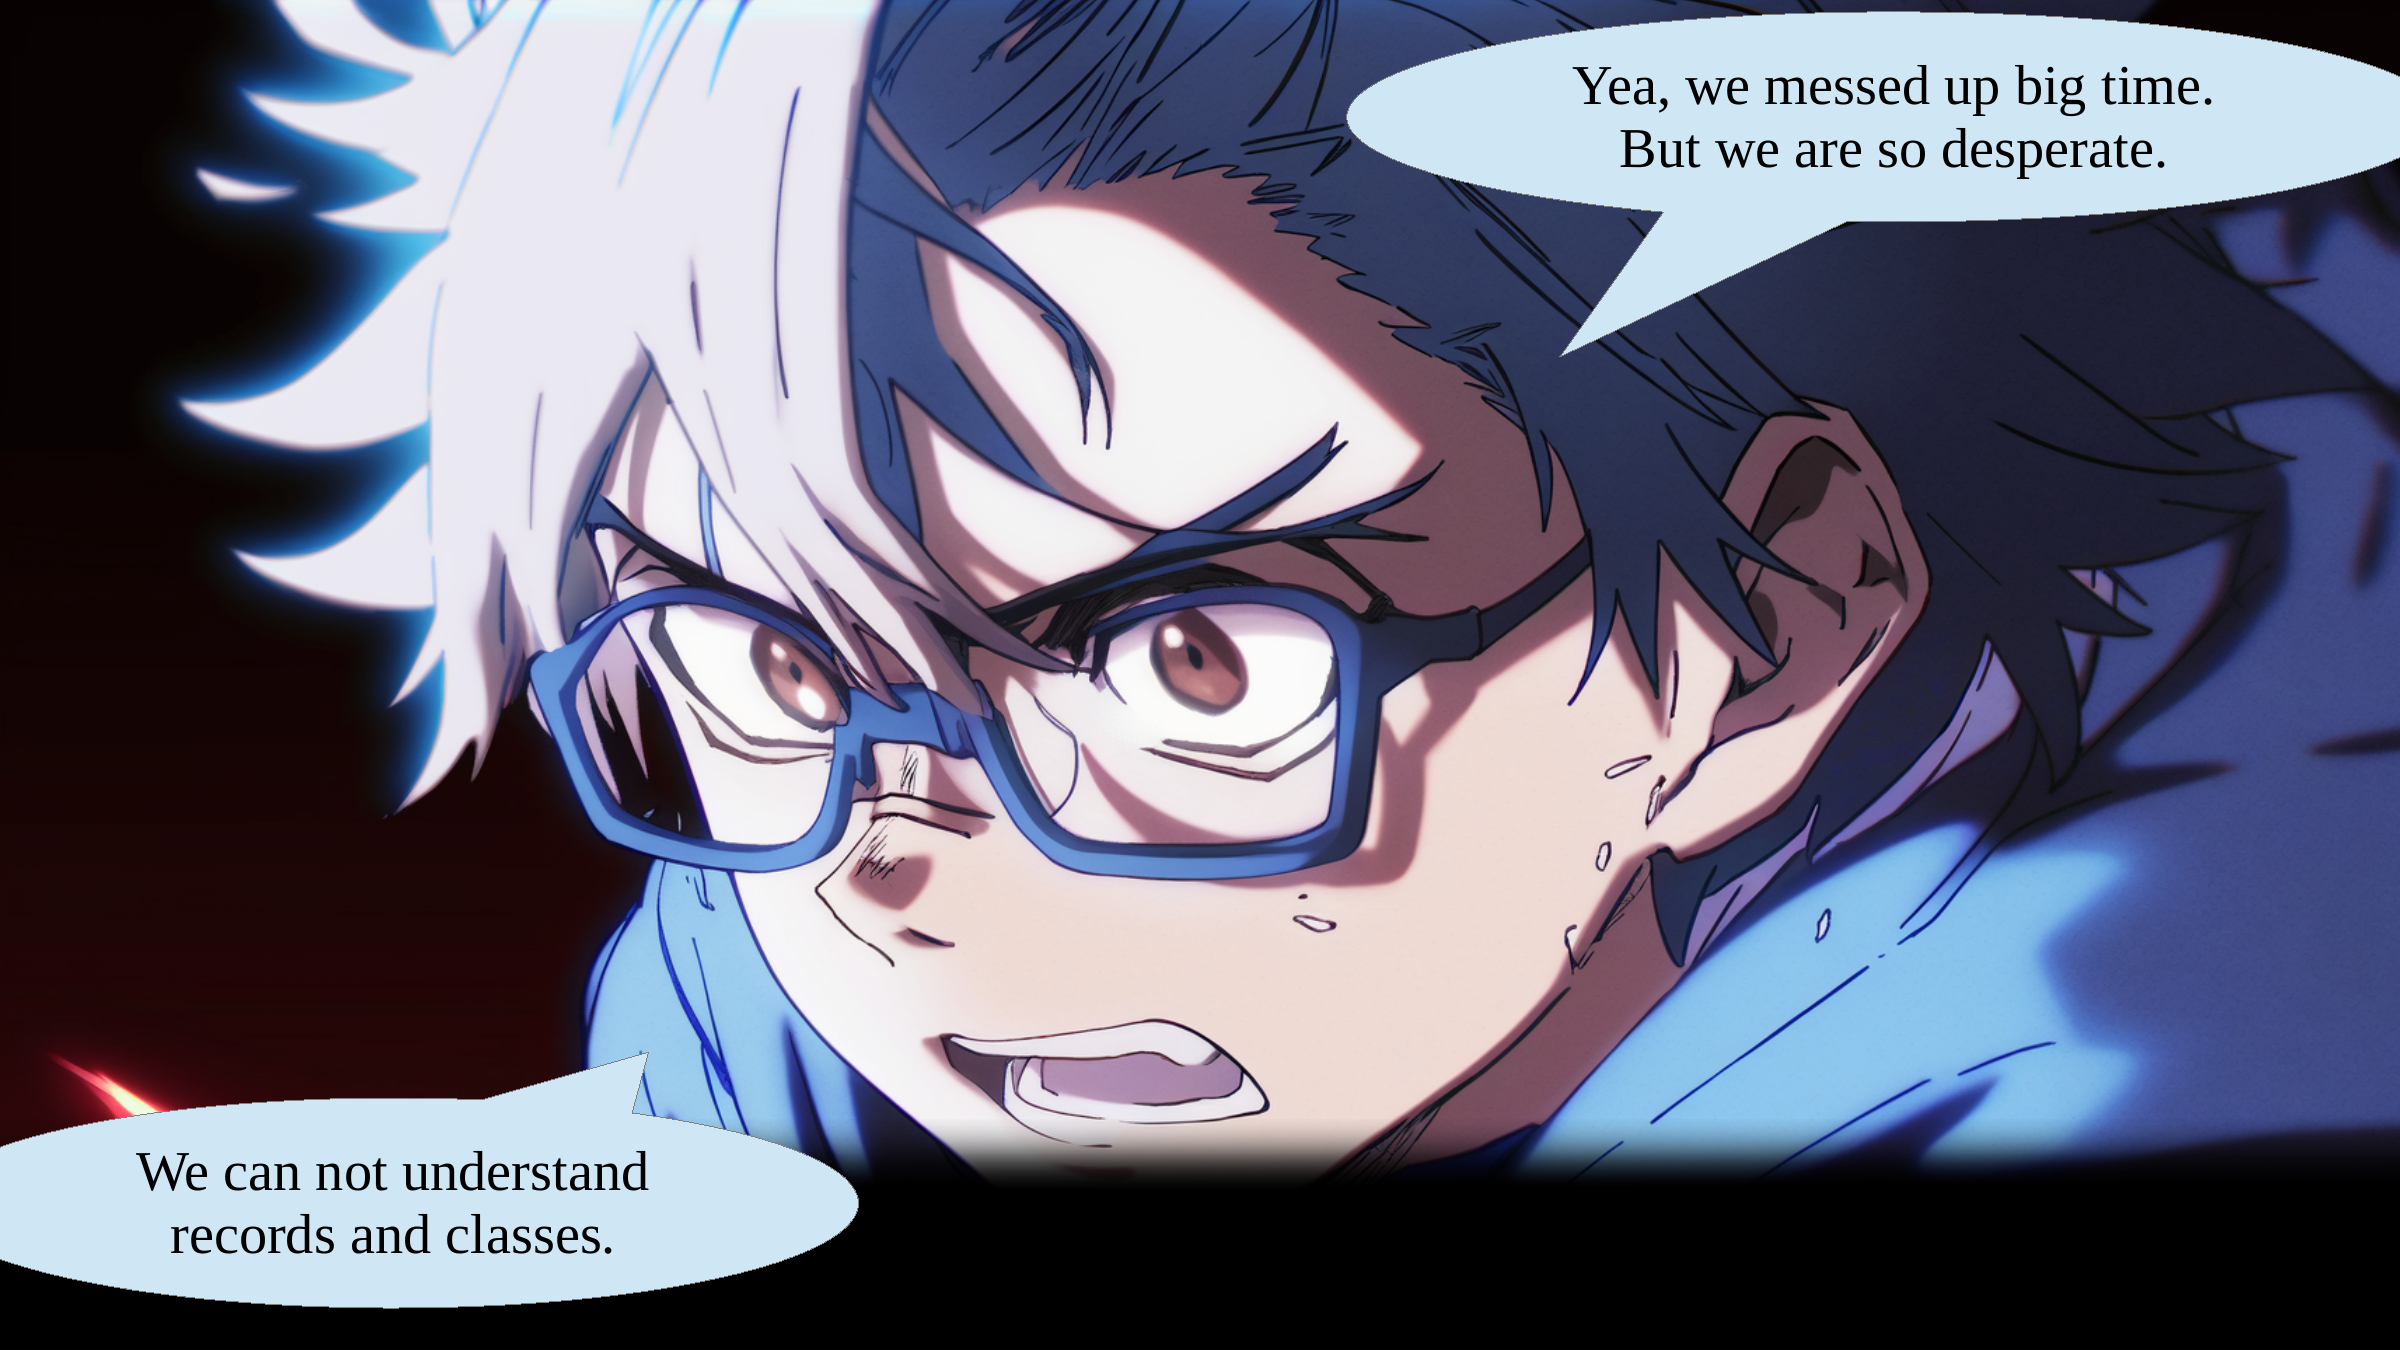

Yea, we messed up big time.
But we are so desperate.
We can not understand
records and classes.